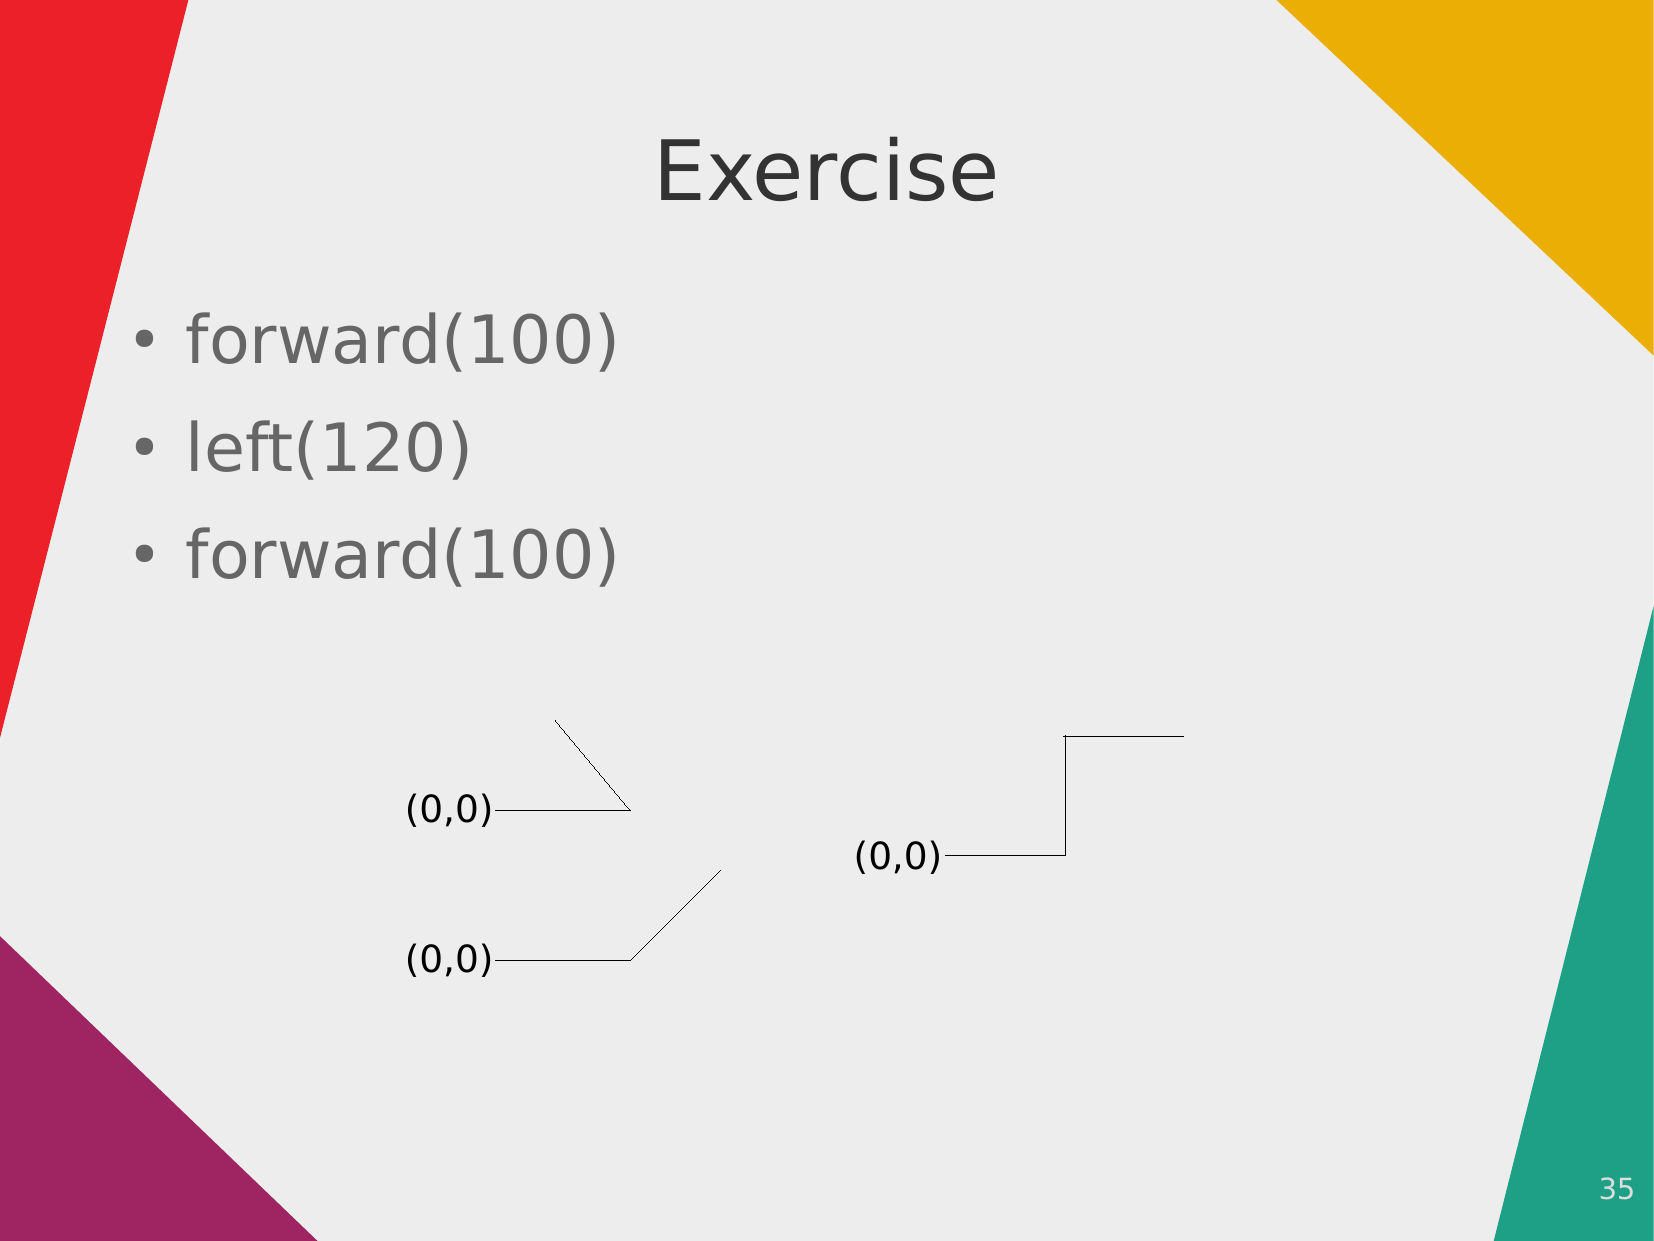

# Exercise
forward(100)
left(120)
forward(100)
(0,0)
(0,0)
(0,0)
35